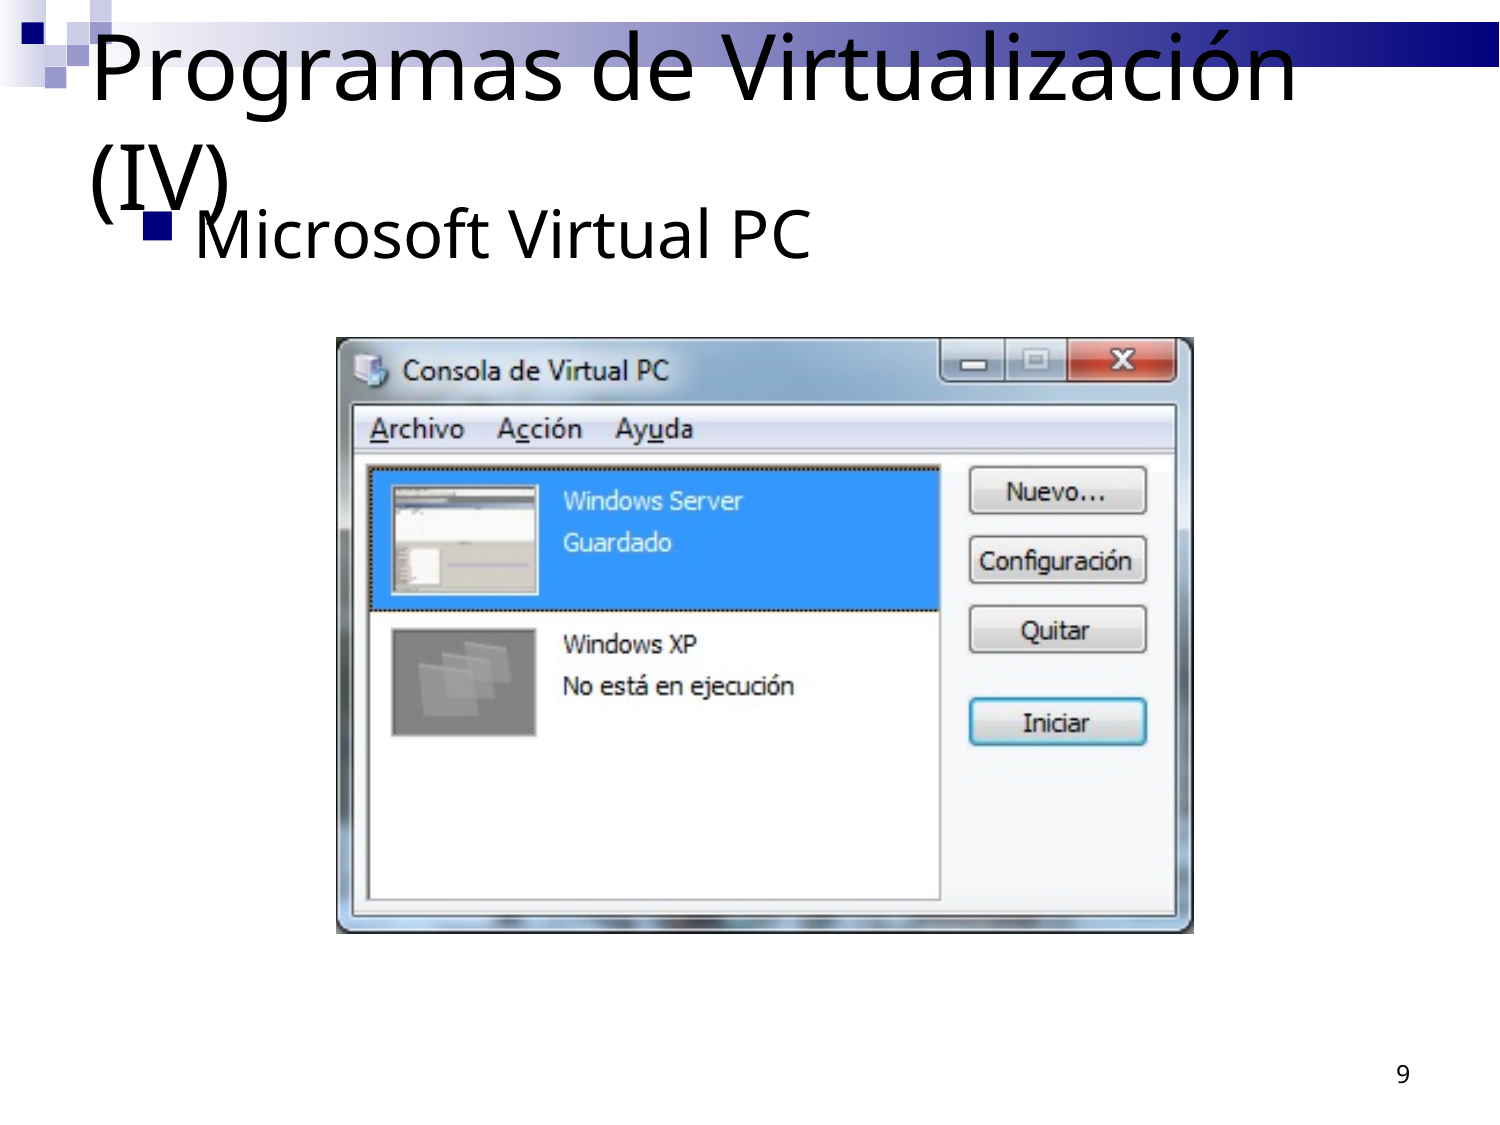

Programas de Virtualización (IV)
Microsoft Virtual PC